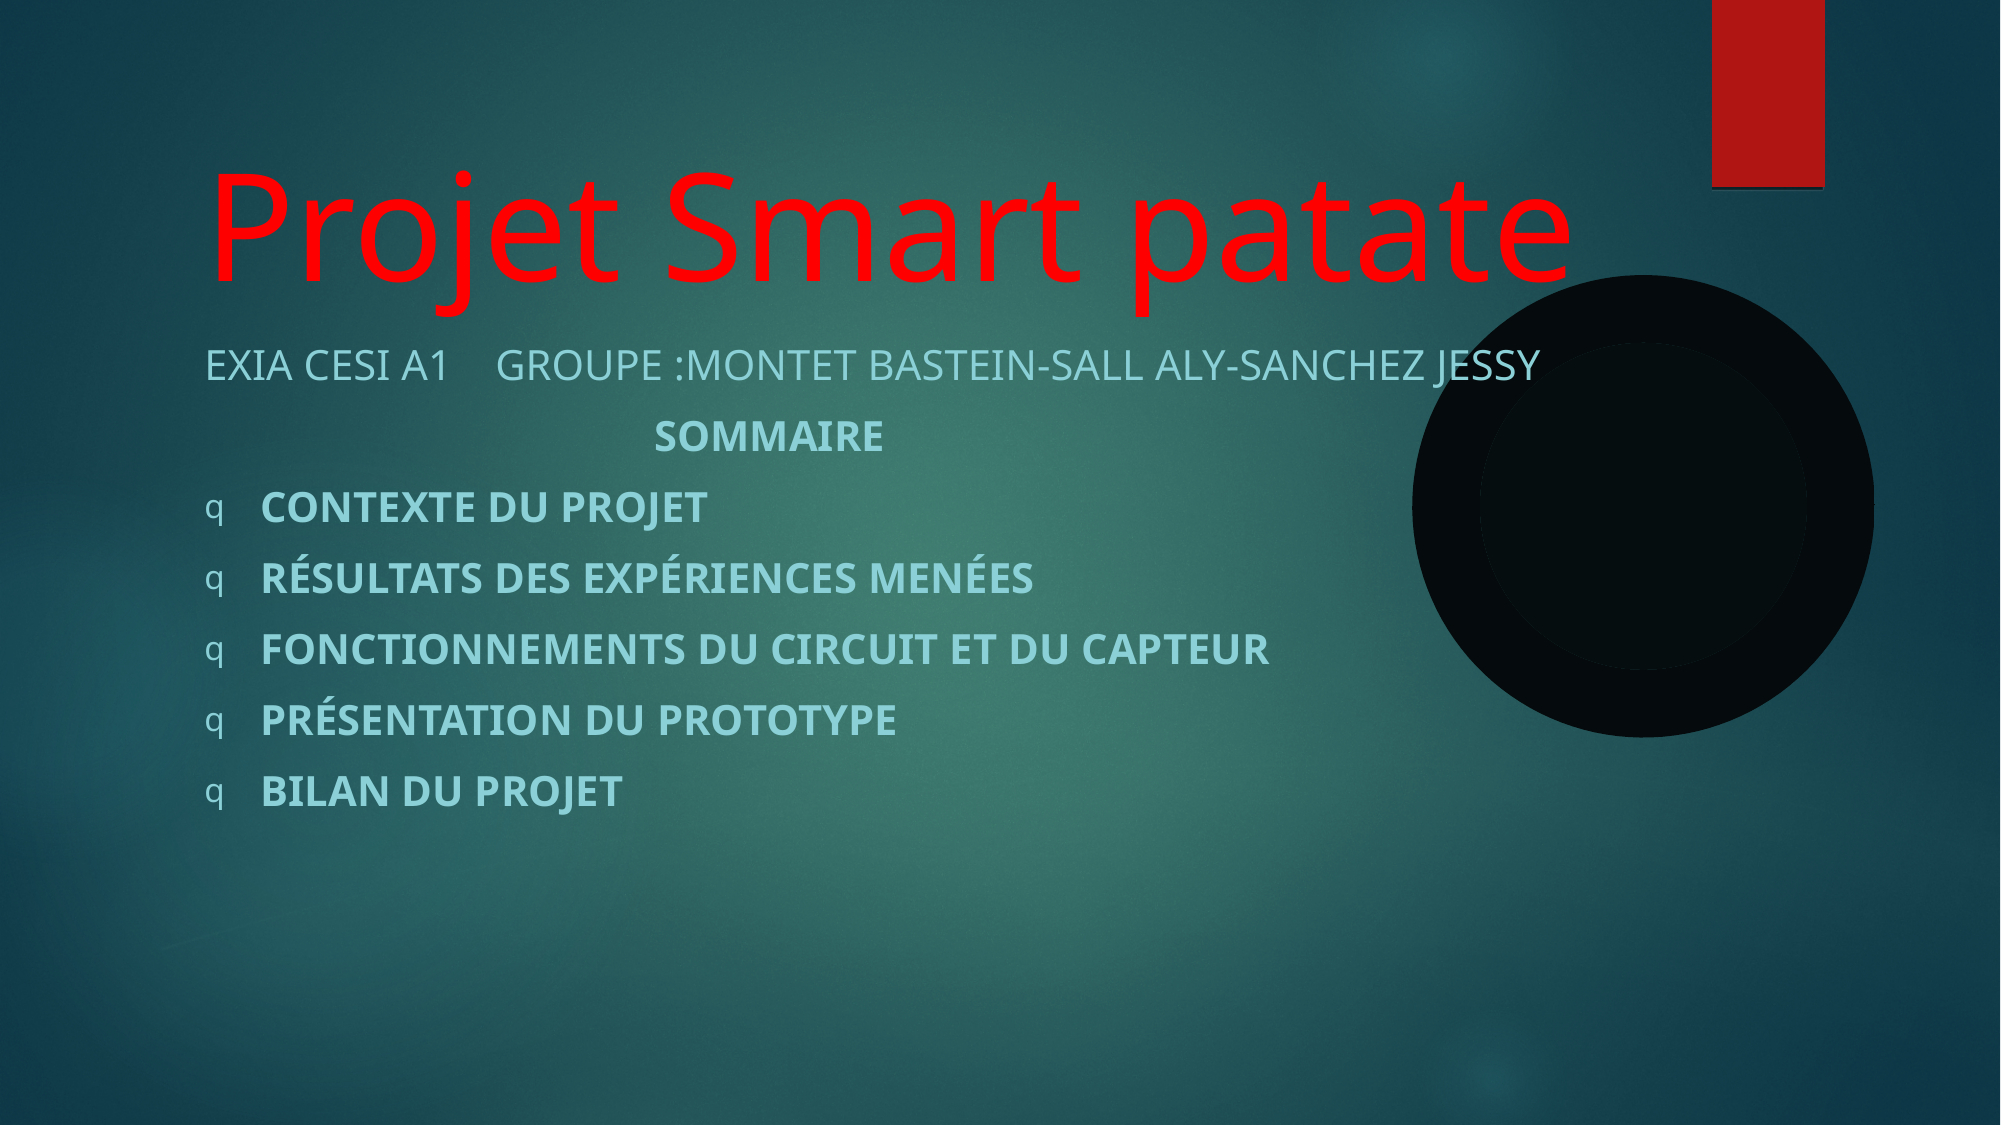

# Projet Smart patate
Exia CESi A1 GROUPE :montet BASTEIN-Sall ALY-sanchez JESSY
						Sommaire
Contexte du projet
Résultats des expériences menées
Fonctionnements du circuit et du capteur
Présentation du prototype
Bilan du projet